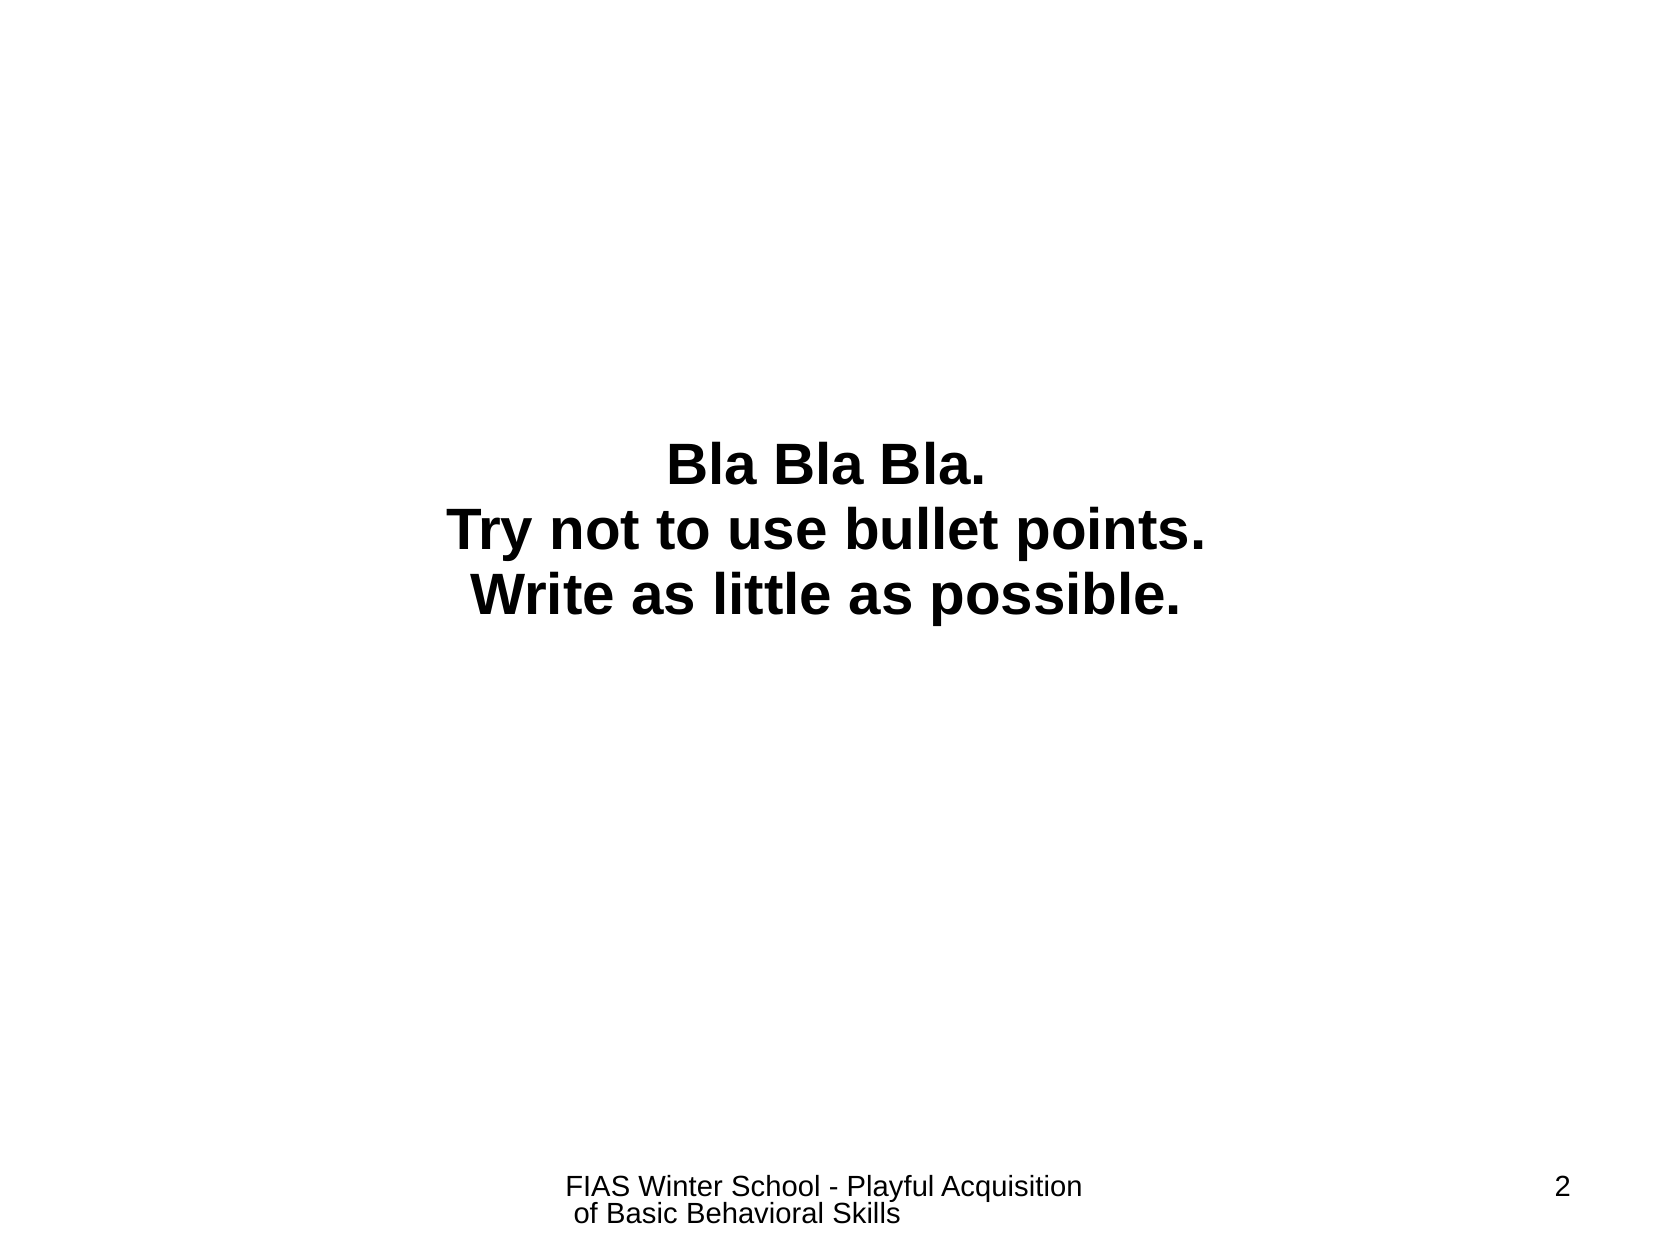

# Bla Bla Bla.
Try not to use bullet points.
Write as little as possible.
FIAS Winter School - Playful Acquisition of Basic Behavioral Skills
2